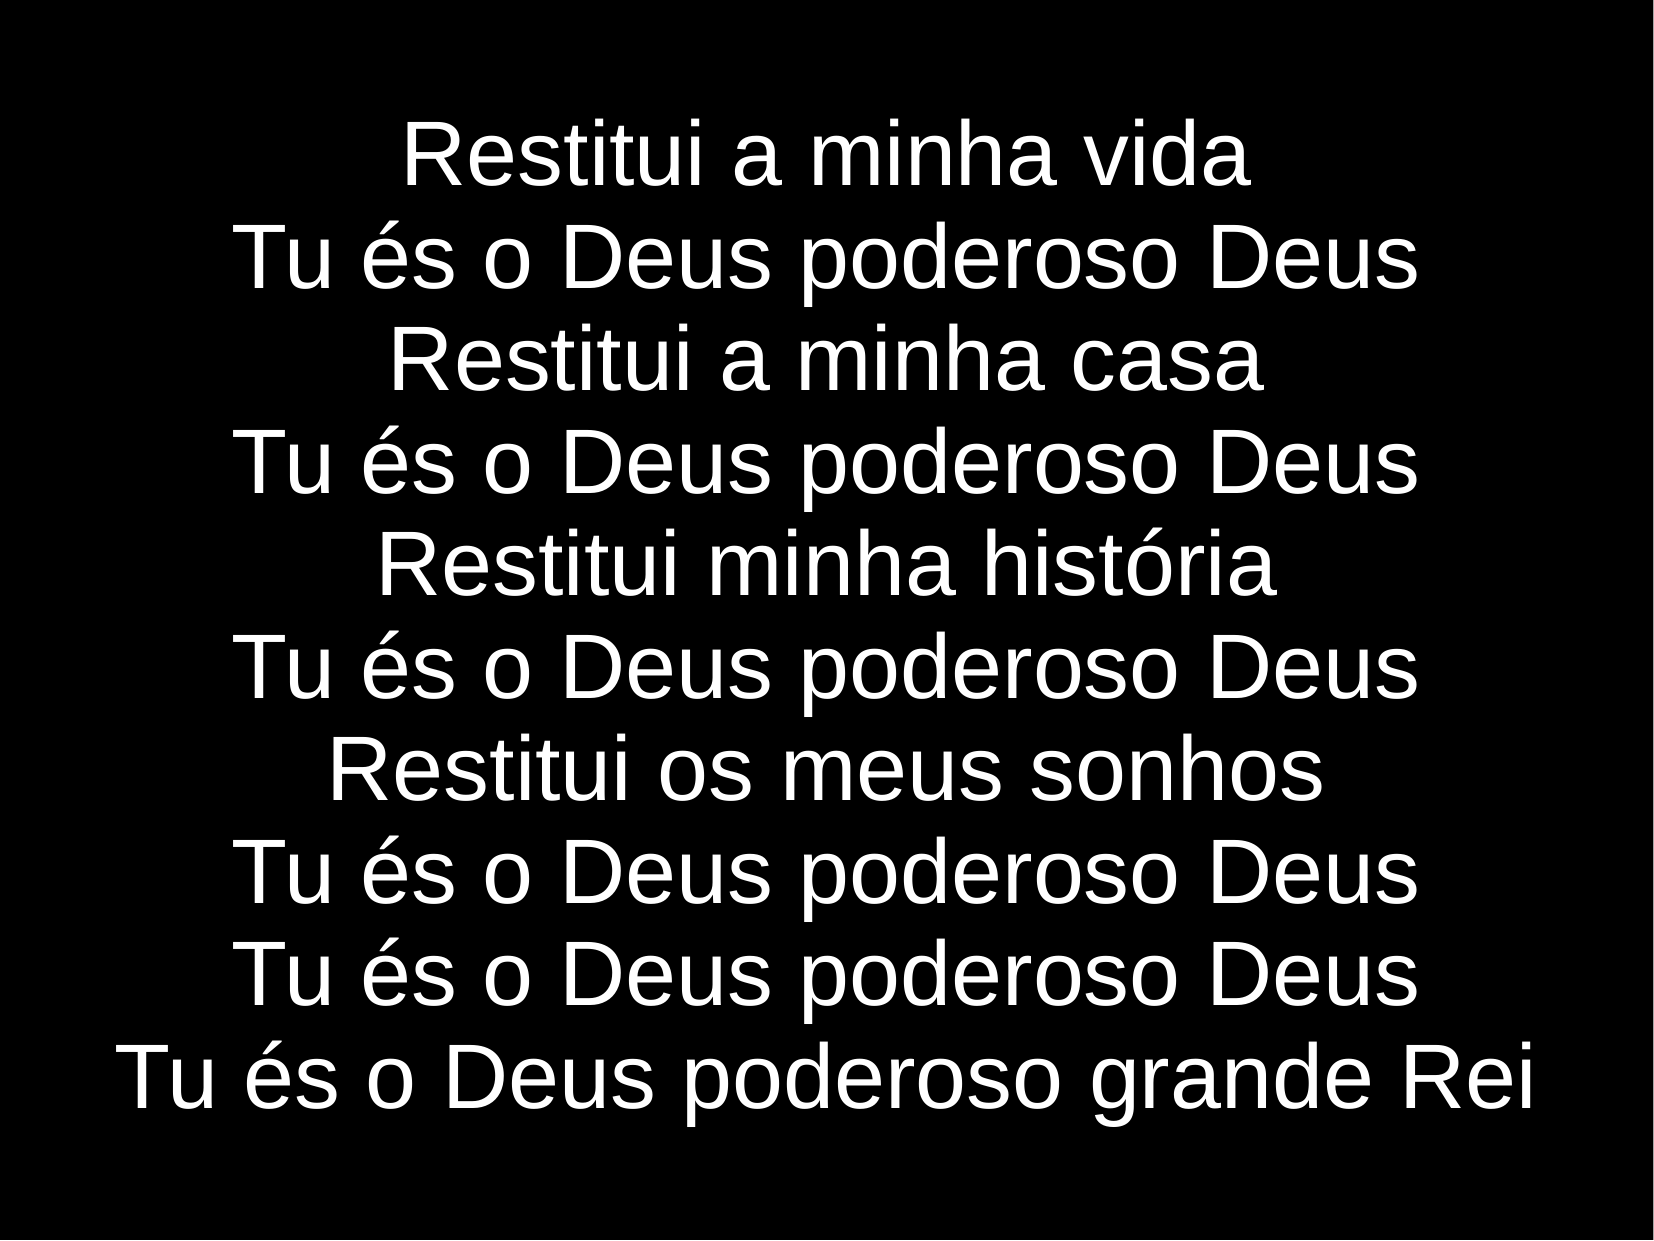

# Restitui a minha vida
Tu és o Deus poderoso Deus
Restitui a minha casa
Tu és o Deus poderoso Deus
Restitui minha história
Tu és o Deus poderoso Deus
Restitui os meus sonhos
Tu és o Deus poderoso Deus
Tu és o Deus poderoso Deus
Tu és o Deus poderoso grande Rei